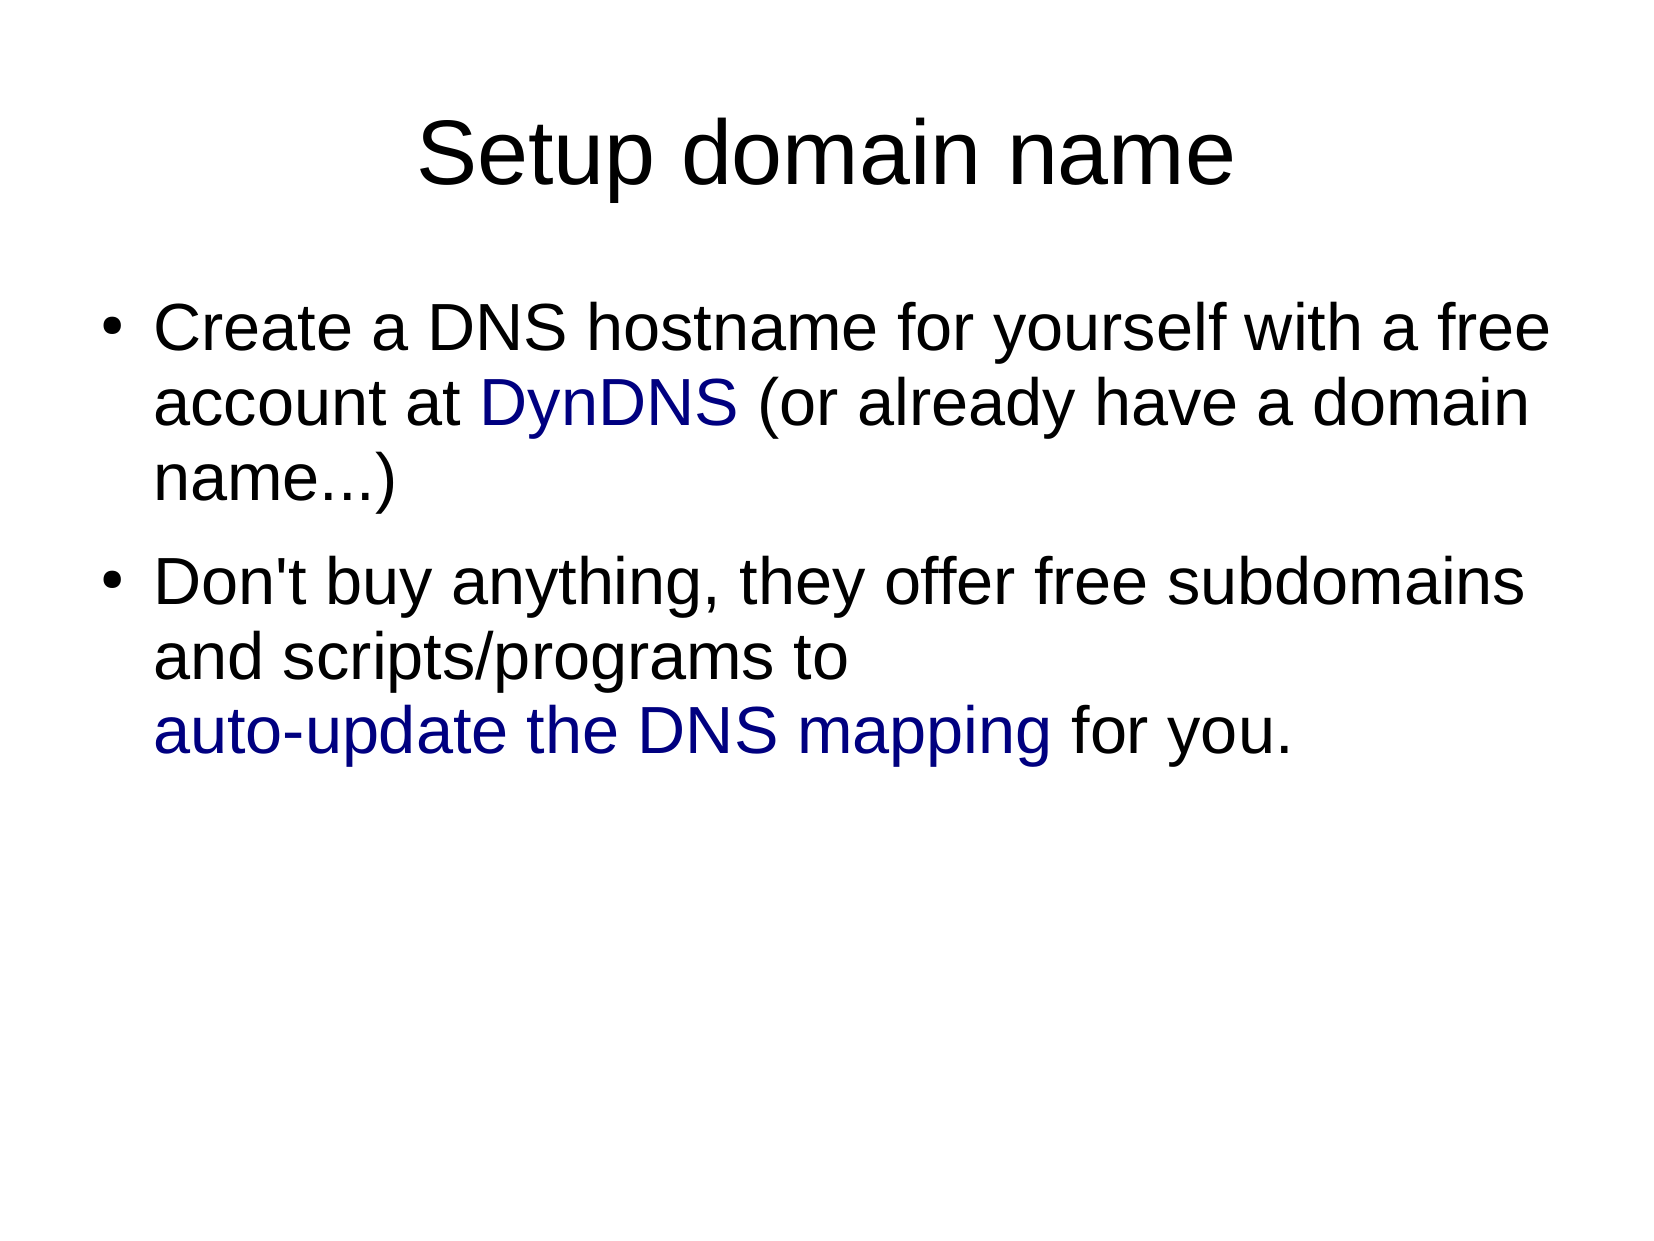

# Setup domain name
Create a DNS hostname for yourself with a free account at DynDNS (or already have a domain name...)
Don't buy anything, they offer free subdomains and scripts/programs to auto-update the DNS mapping for you.